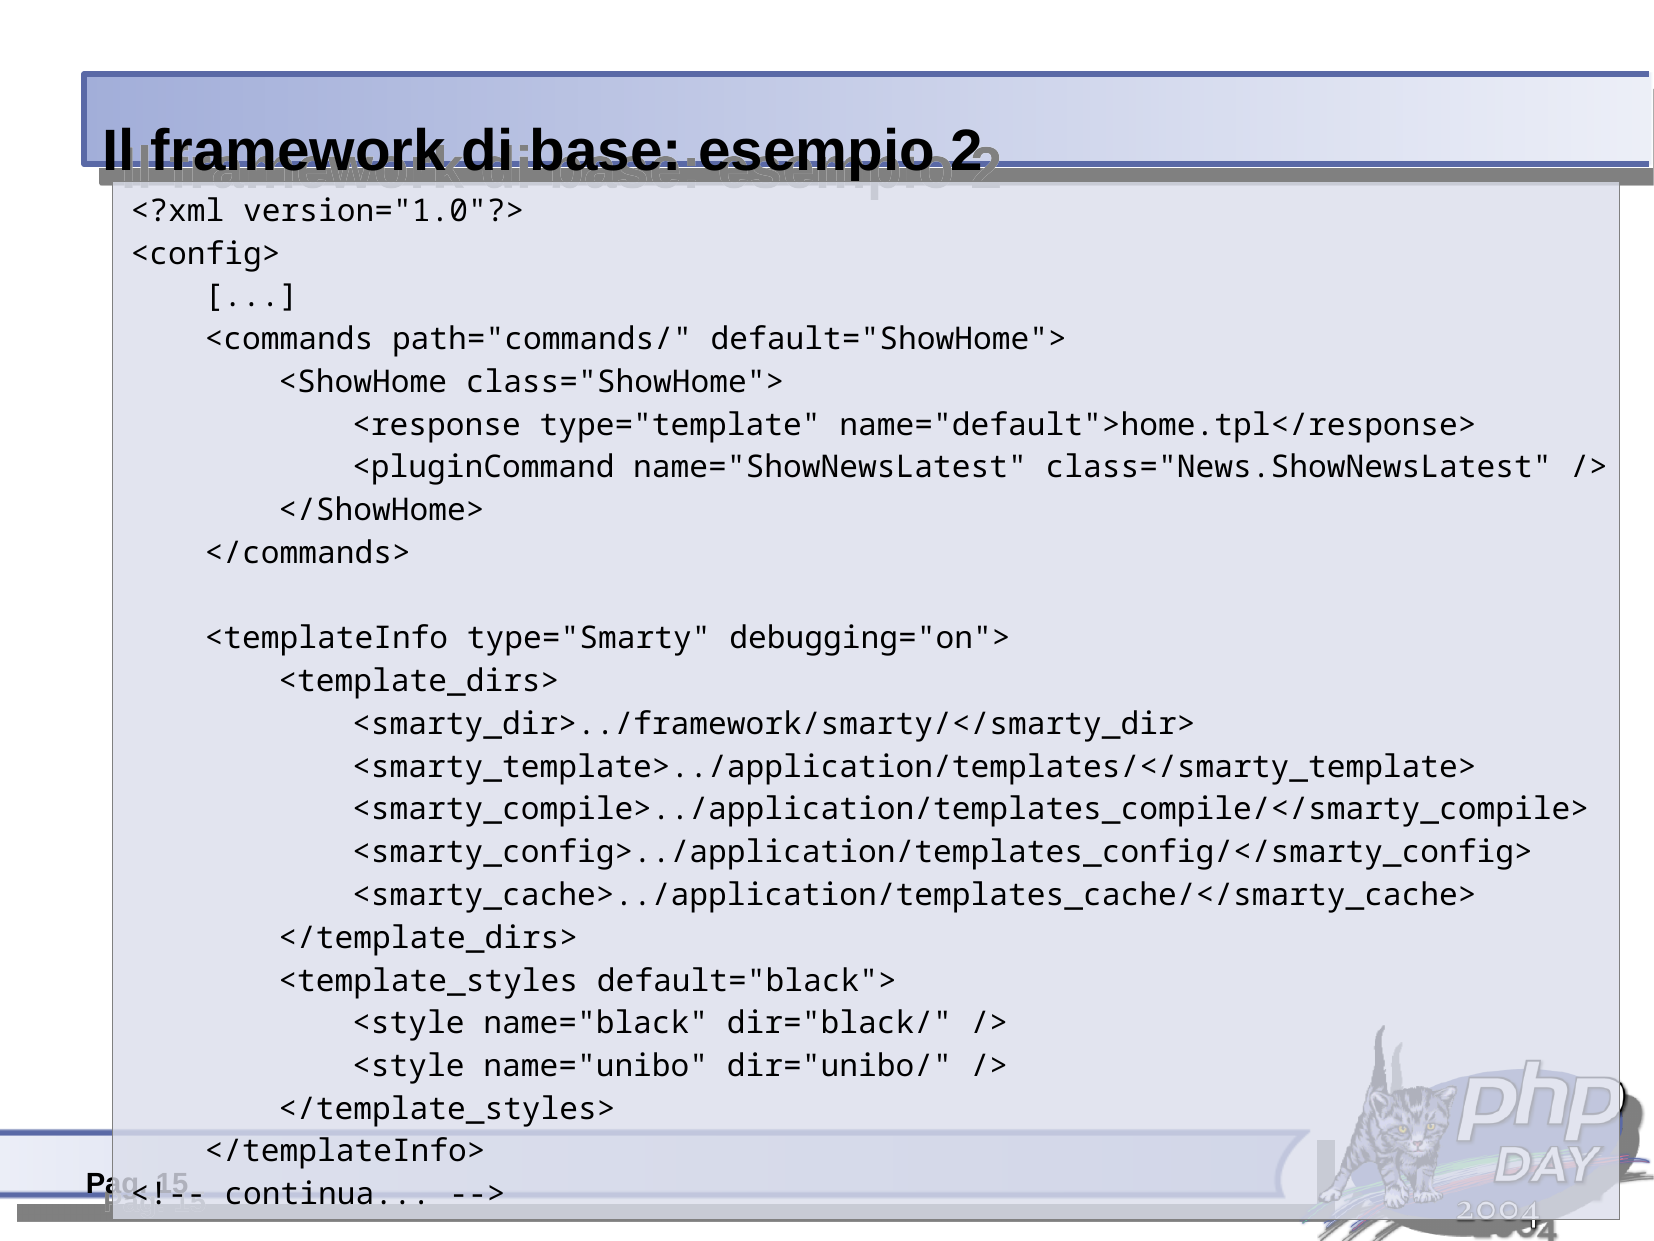

Il framework di base: esempio 2
<?xml version="1.0"?>
<config>
	[...]
	<commands path="commands/" default="ShowHome">
		<ShowHome class="ShowHome">
			<response type="template" name="default">home.tpl</response>
			<pluginCommand name="ShowNewsLatest" class="News.ShowNewsLatest" />
		</ShowHome>
	</commands>
	<templateInfo type="Smarty" debugging="on">
		<template_dirs>
			<smarty_dir>../framework/smarty/</smarty_dir>
			<smarty_template>../application/templates/</smarty_template>
			<smarty_compile>../application/templates_compile/</smarty_compile>
			<smarty_config>../application/templates_config/</smarty_config>
			<smarty_cache>../application/templates_cache/</smarty_cache>
		</template_dirs>
		<template_styles default="black">
			<style name="black" dir="black/" />
			<style name="unibo" dir="unibo/" />
		</template_styles>
	</templateInfo>
<!-- continua... -->